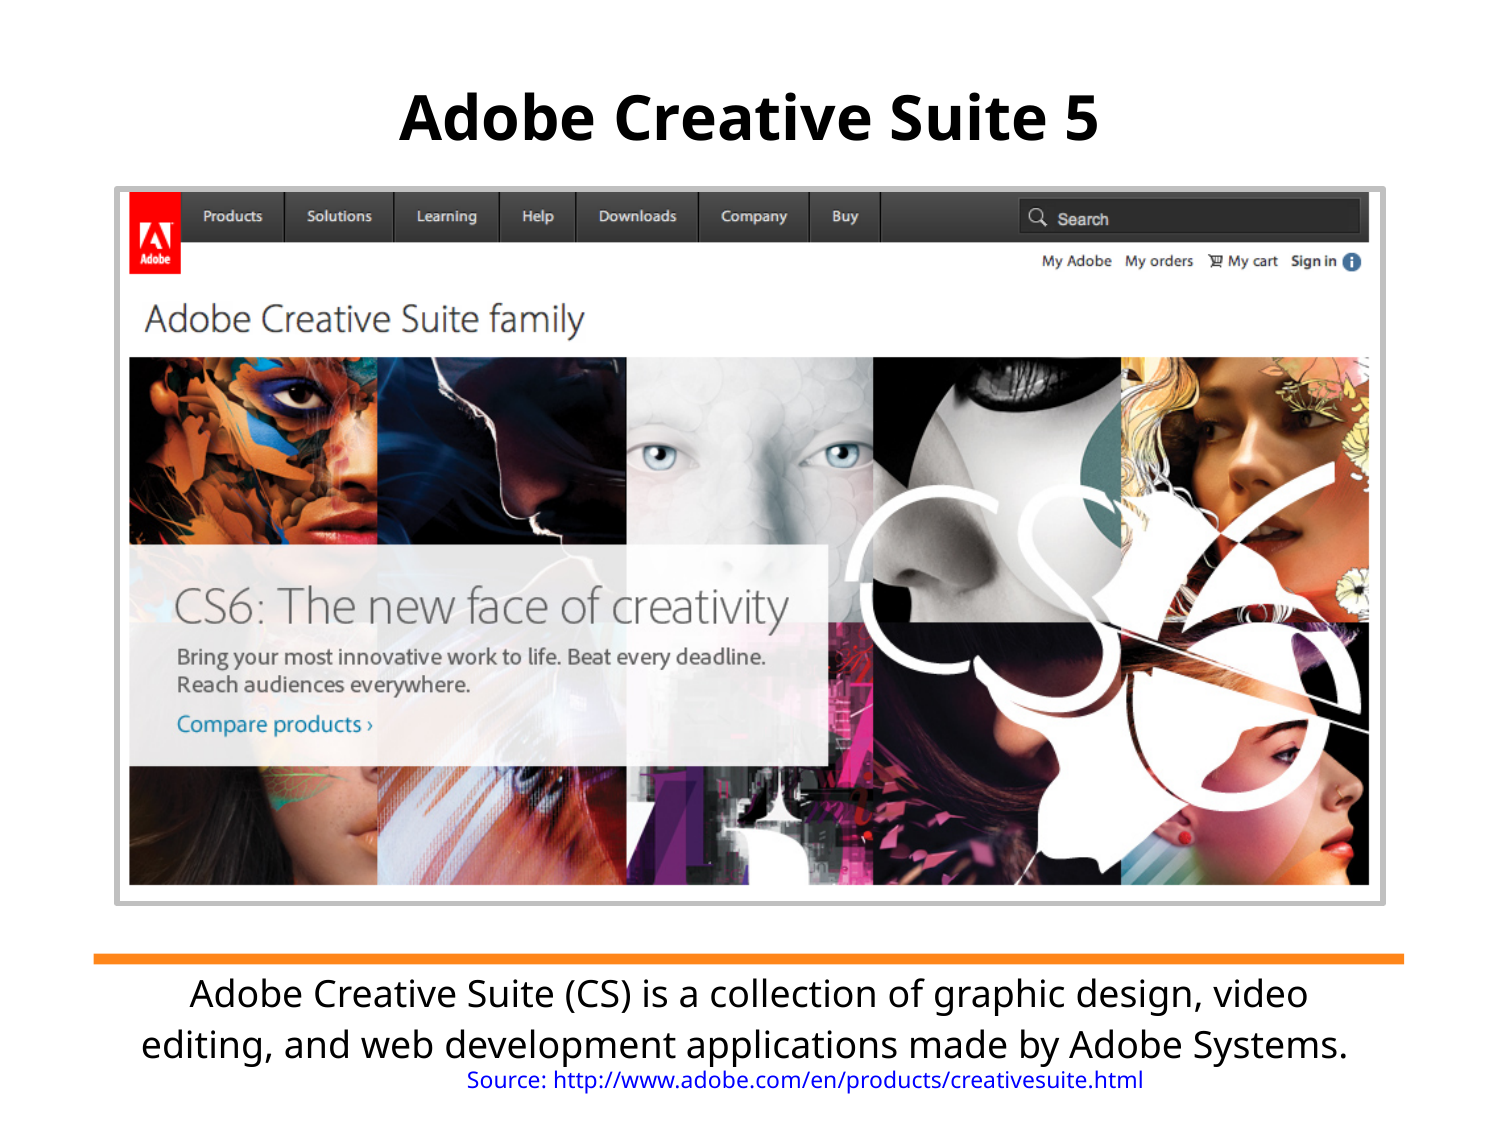

# Adobe Creative Suite 5
Adobe Creative Suite (CS) is a collection of graphic design, video editing, and web development applications made by Adobe Systems.
Source: http://www.adobe.com/en/products/creativesuite.html